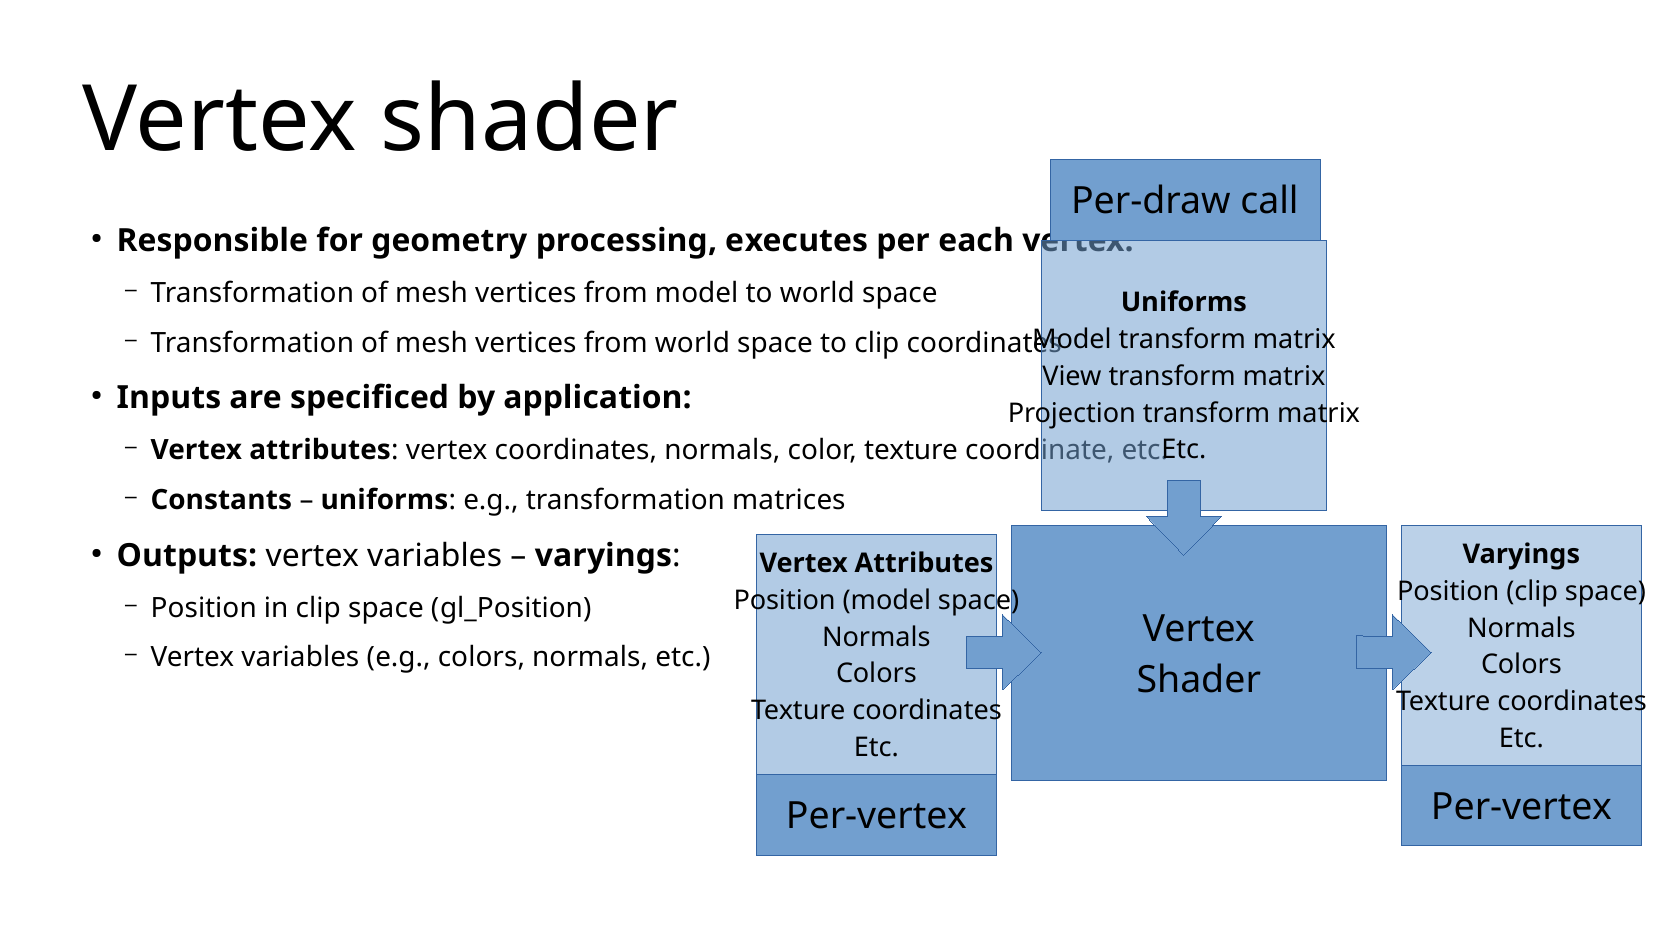

# Vertex shader
Per-draw call
Responsible for geometry processing, executes per each vertex:
Transformation of mesh vertices from model to world space
Transformation of mesh vertices from world space to clip coordinates
Inputs are specificed by application:
Vertex attributes: vertex coordinates, normals, color, texture coordinate, etc.
Constants – uniforms: e.g., transformation matrices
Outputs: vertex variables – varyings:
Position in clip space (gl_Position)
Vertex variables (e.g., colors, normals, etc.)
Uniforms
Model transform matrix
View transform matrix
Projection transform matrix
Etc.
Vertex
Shader
Varyings
Position (clip space)
Normals
Colors
Texture coordinates
Etc.
Vertex Attributes
Position (model space)
Normals
Colors
Texture coordinates
Etc.
Per-vertex
Per-vertex